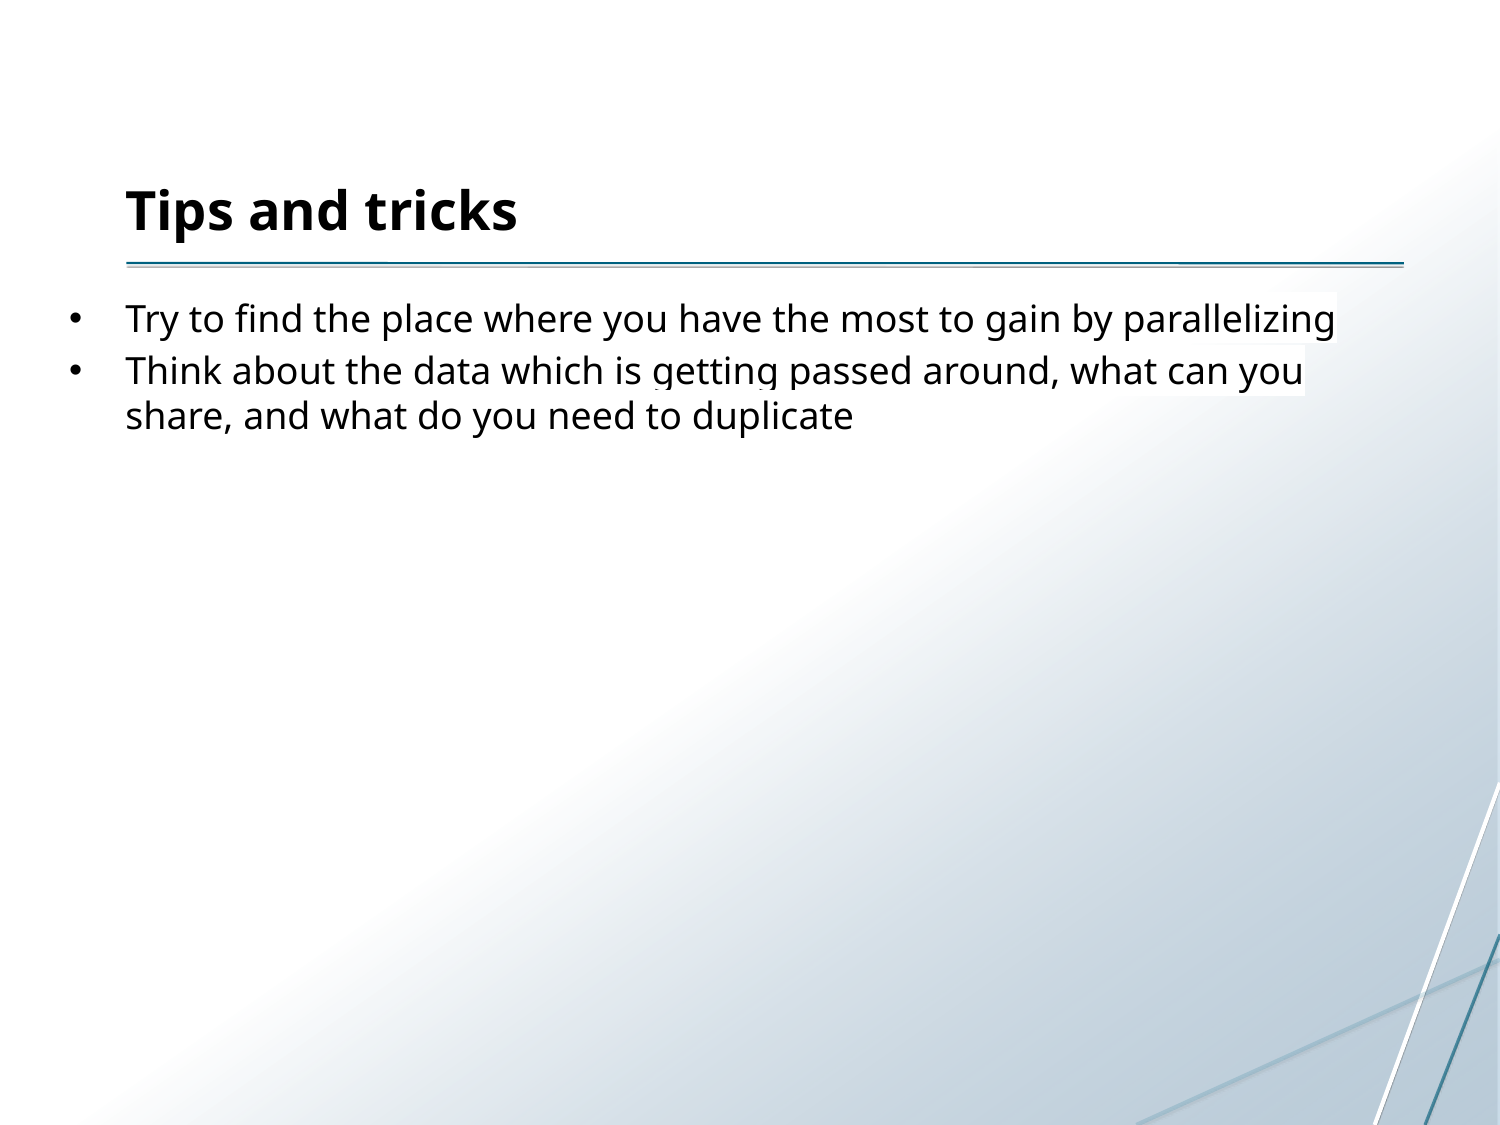

# Tips and tricks
Try to find the place where you have the most to gain by parallelizing
Think about the data which is getting passed around, what can you share, and what do you need to duplicate